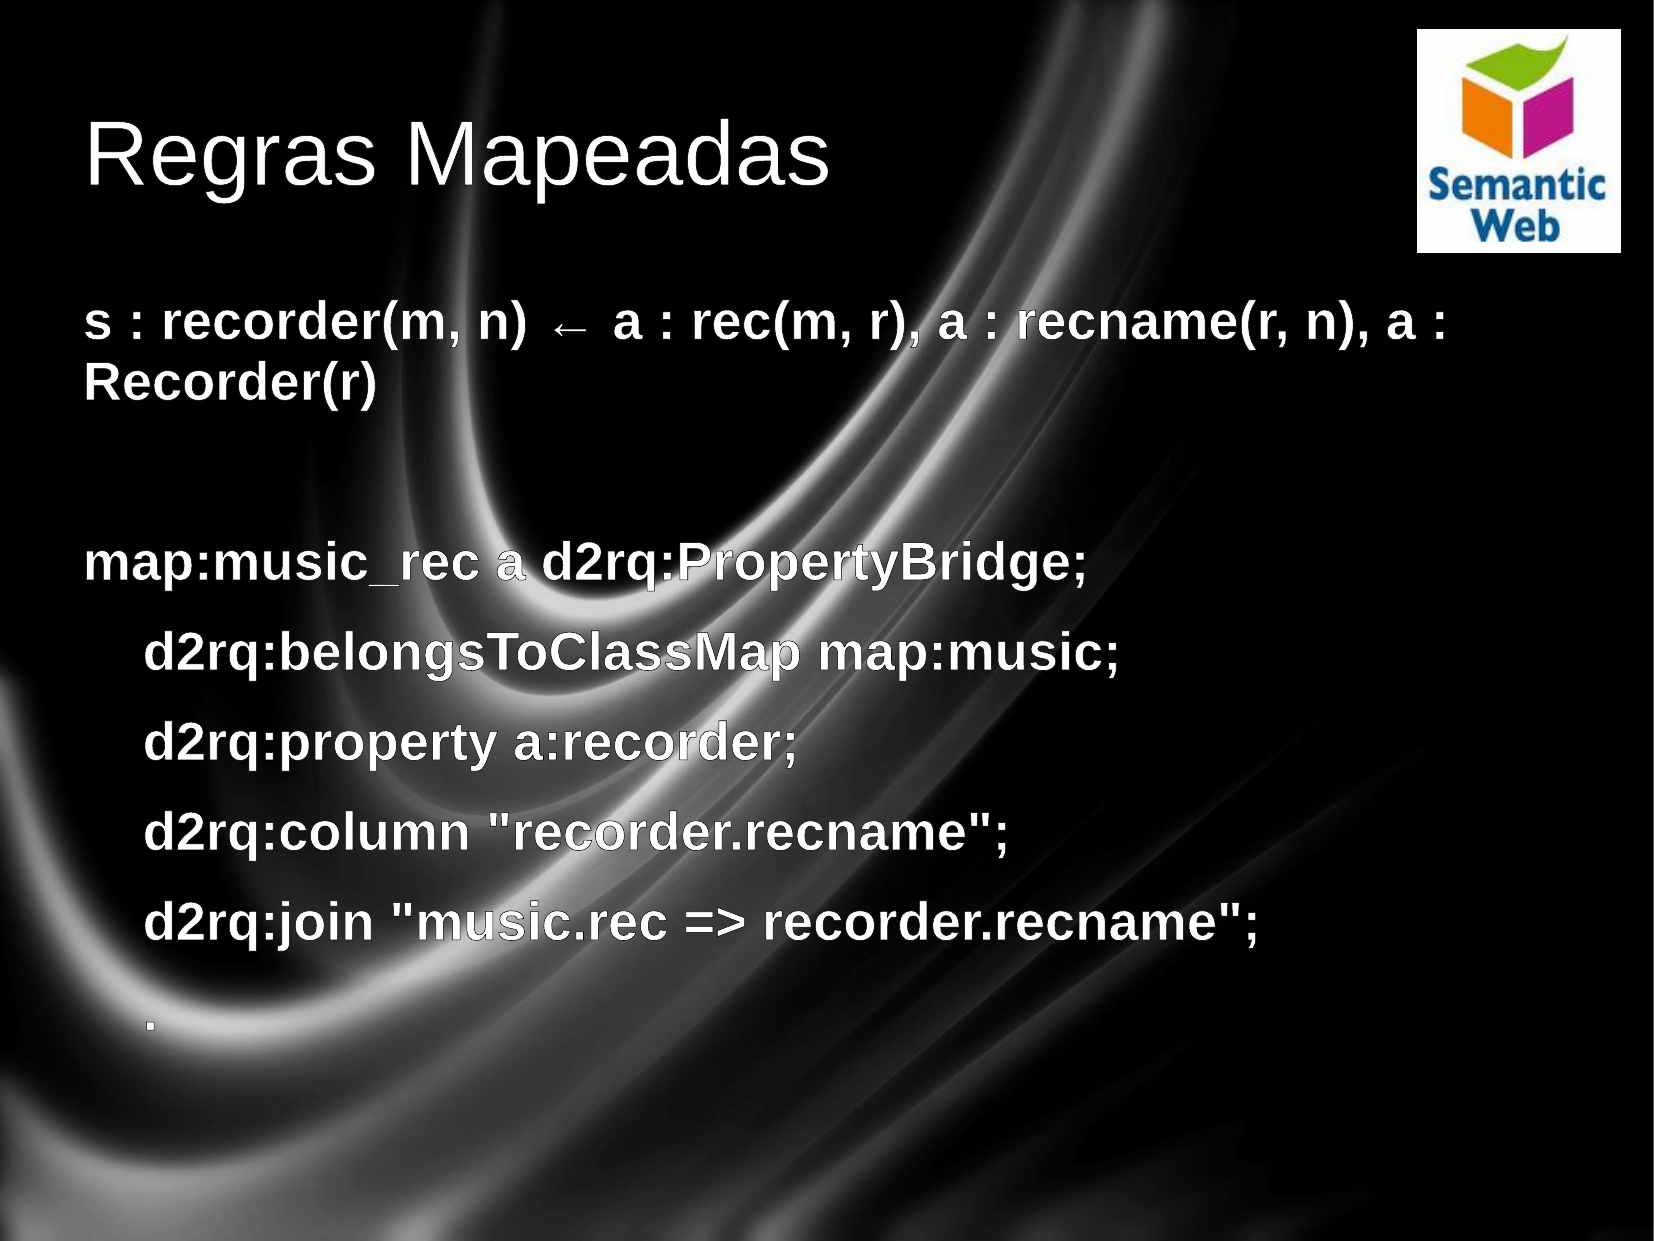

# Regras Mapeadas
s : recorder(m, n) ← a : rec(m, r), a : recname(r, n), a : Recorder(r)
map:music_rec a d2rq:PropertyBridge;
 d2rq:belongsToClassMap map:music;
 d2rq:property a:recorder;
 d2rq:column "recorder.recname";
 d2rq:join "music.rec => recorder.recname";
 .